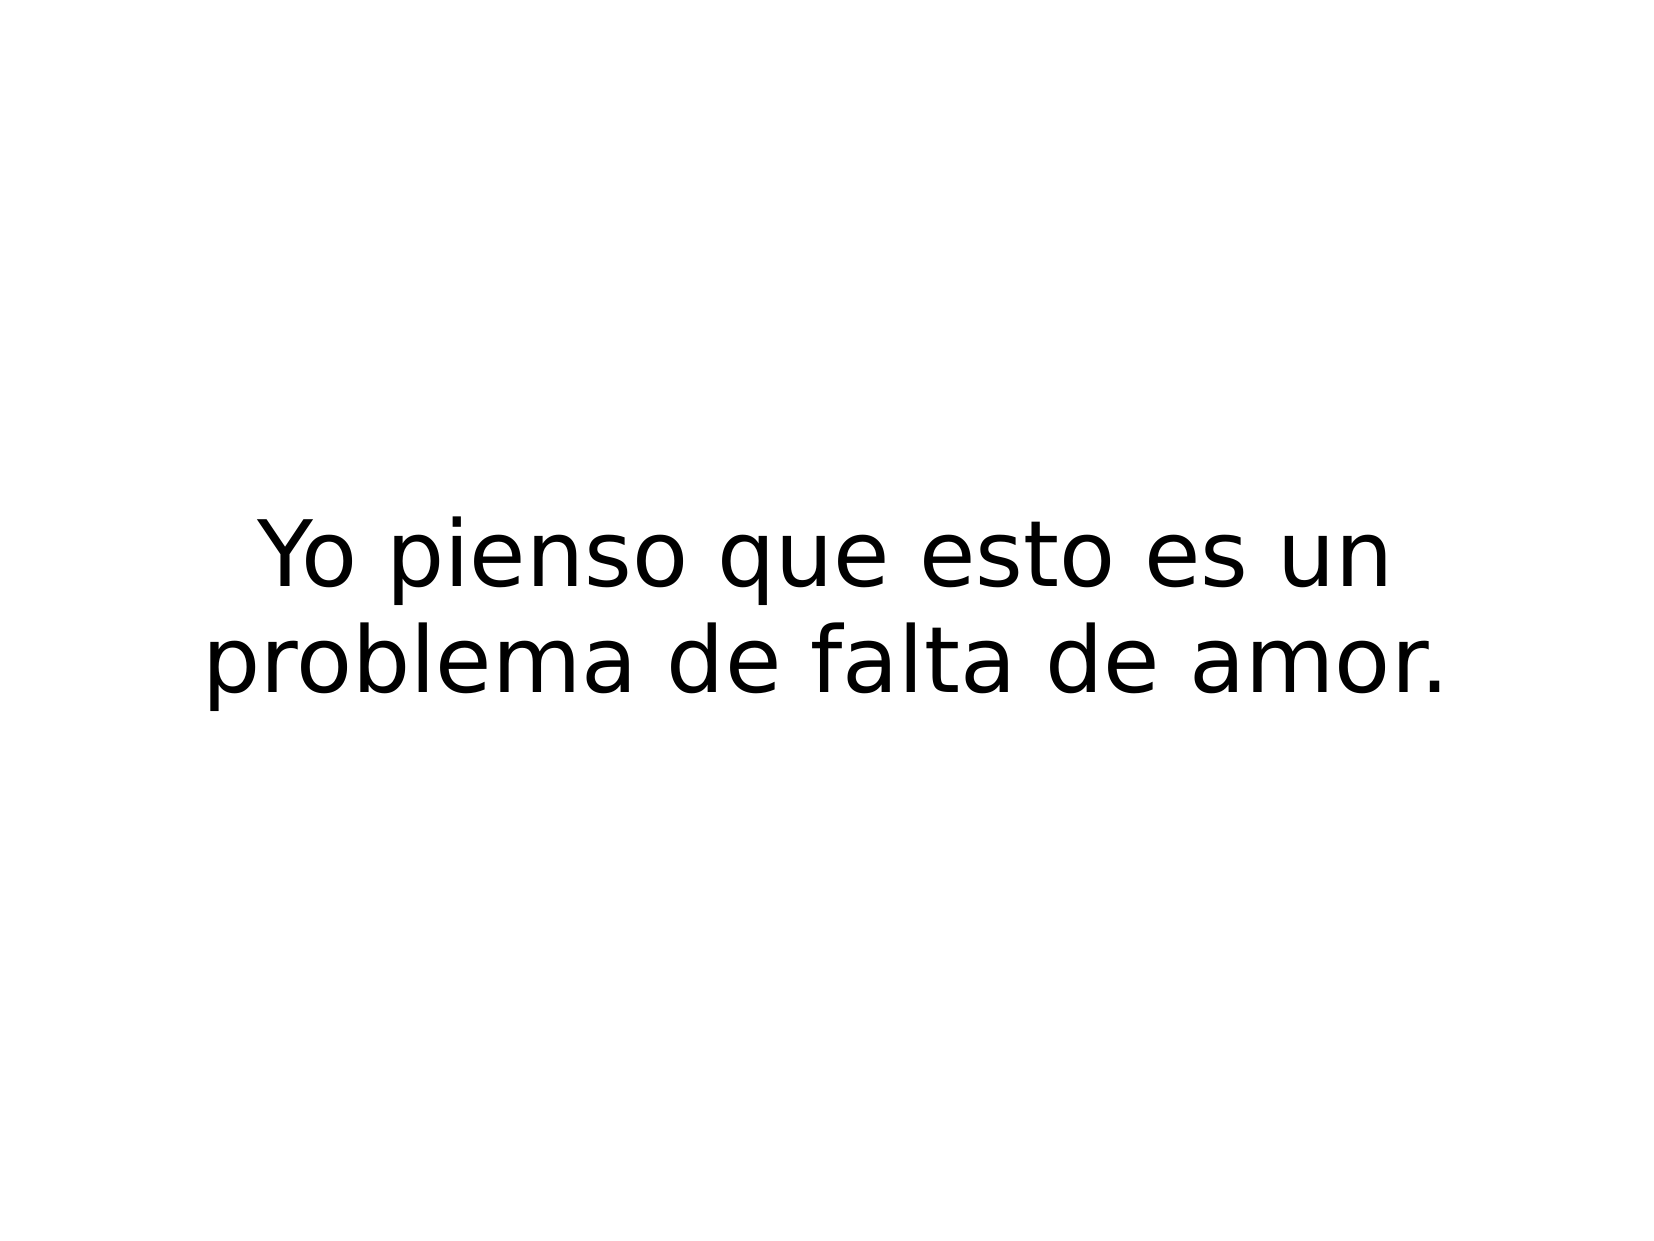

# Yo pienso que esto es un problema de falta de amor.